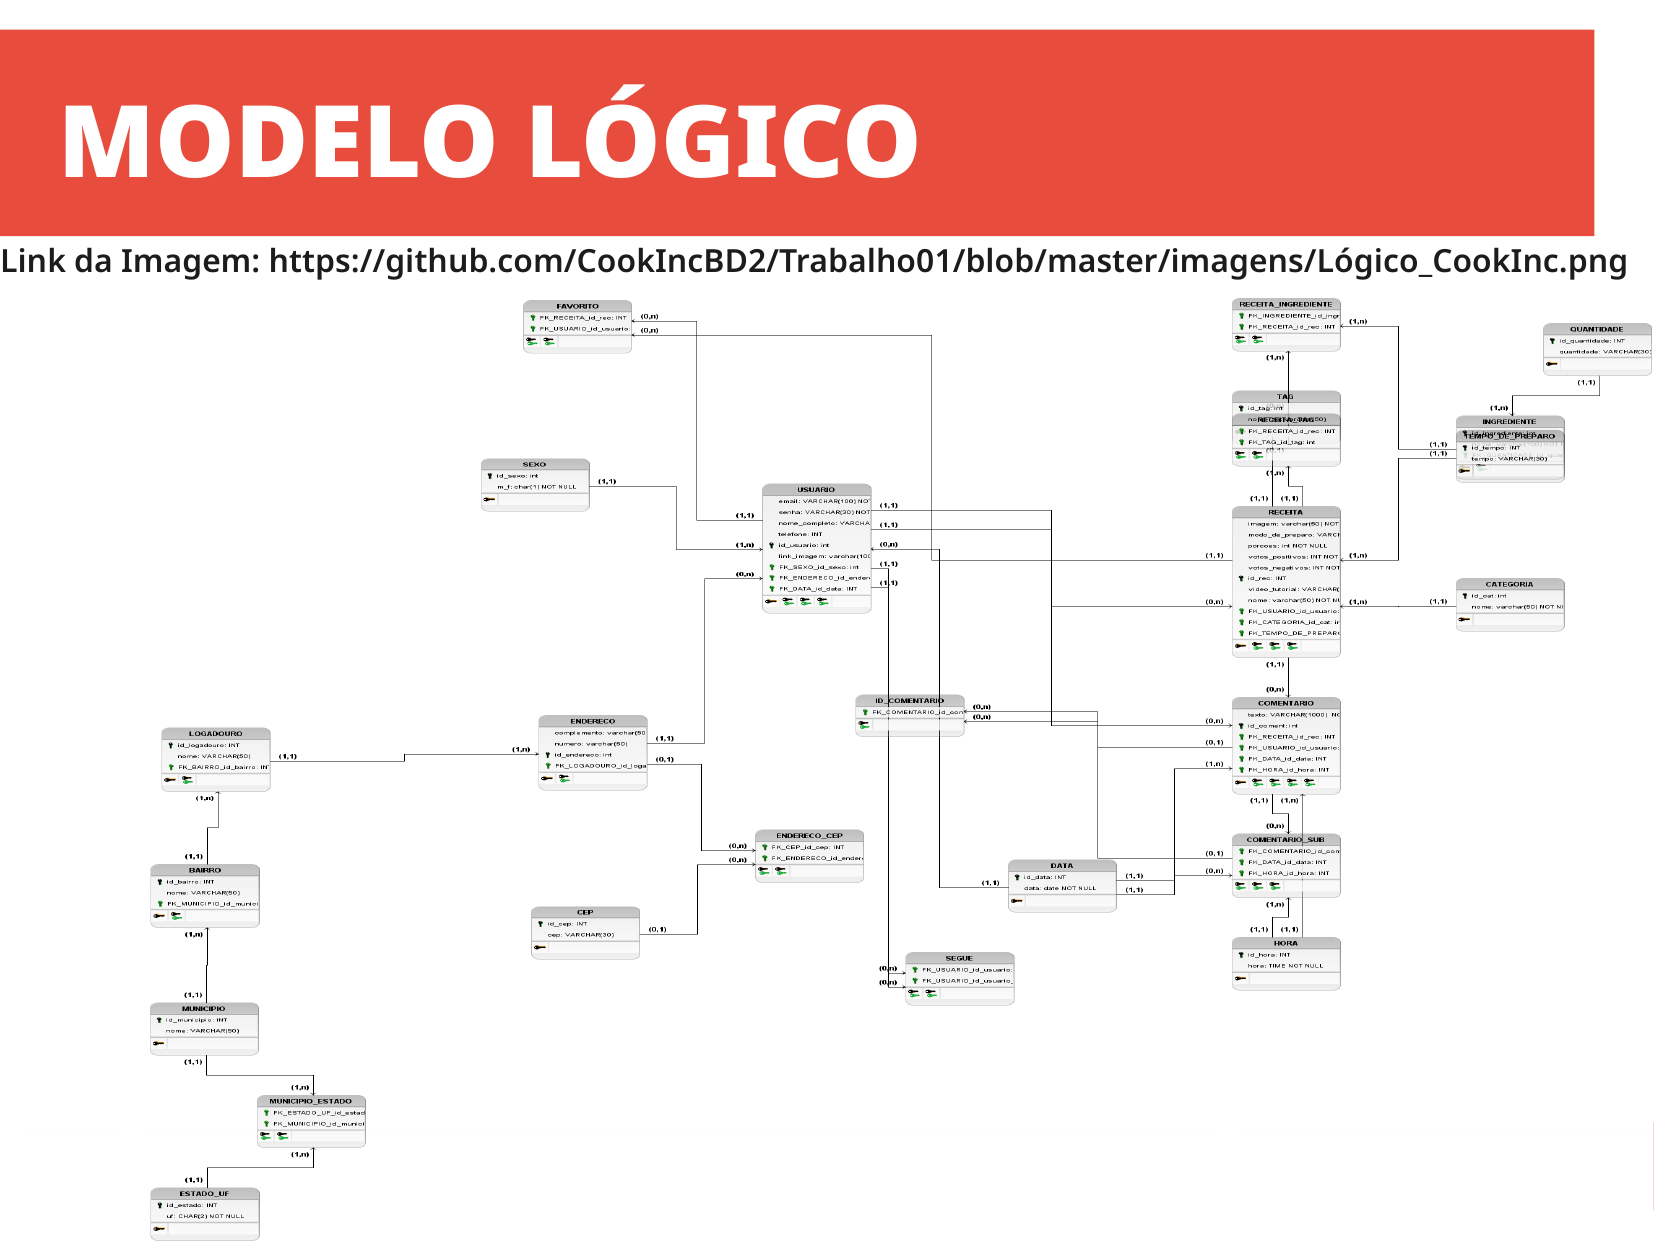

# MODELO LÓGICO
Link da Imagem: https://github.com/CookIncBD2/Trabalho01/blob/master/imagens/Lógico_CookInc.png
6